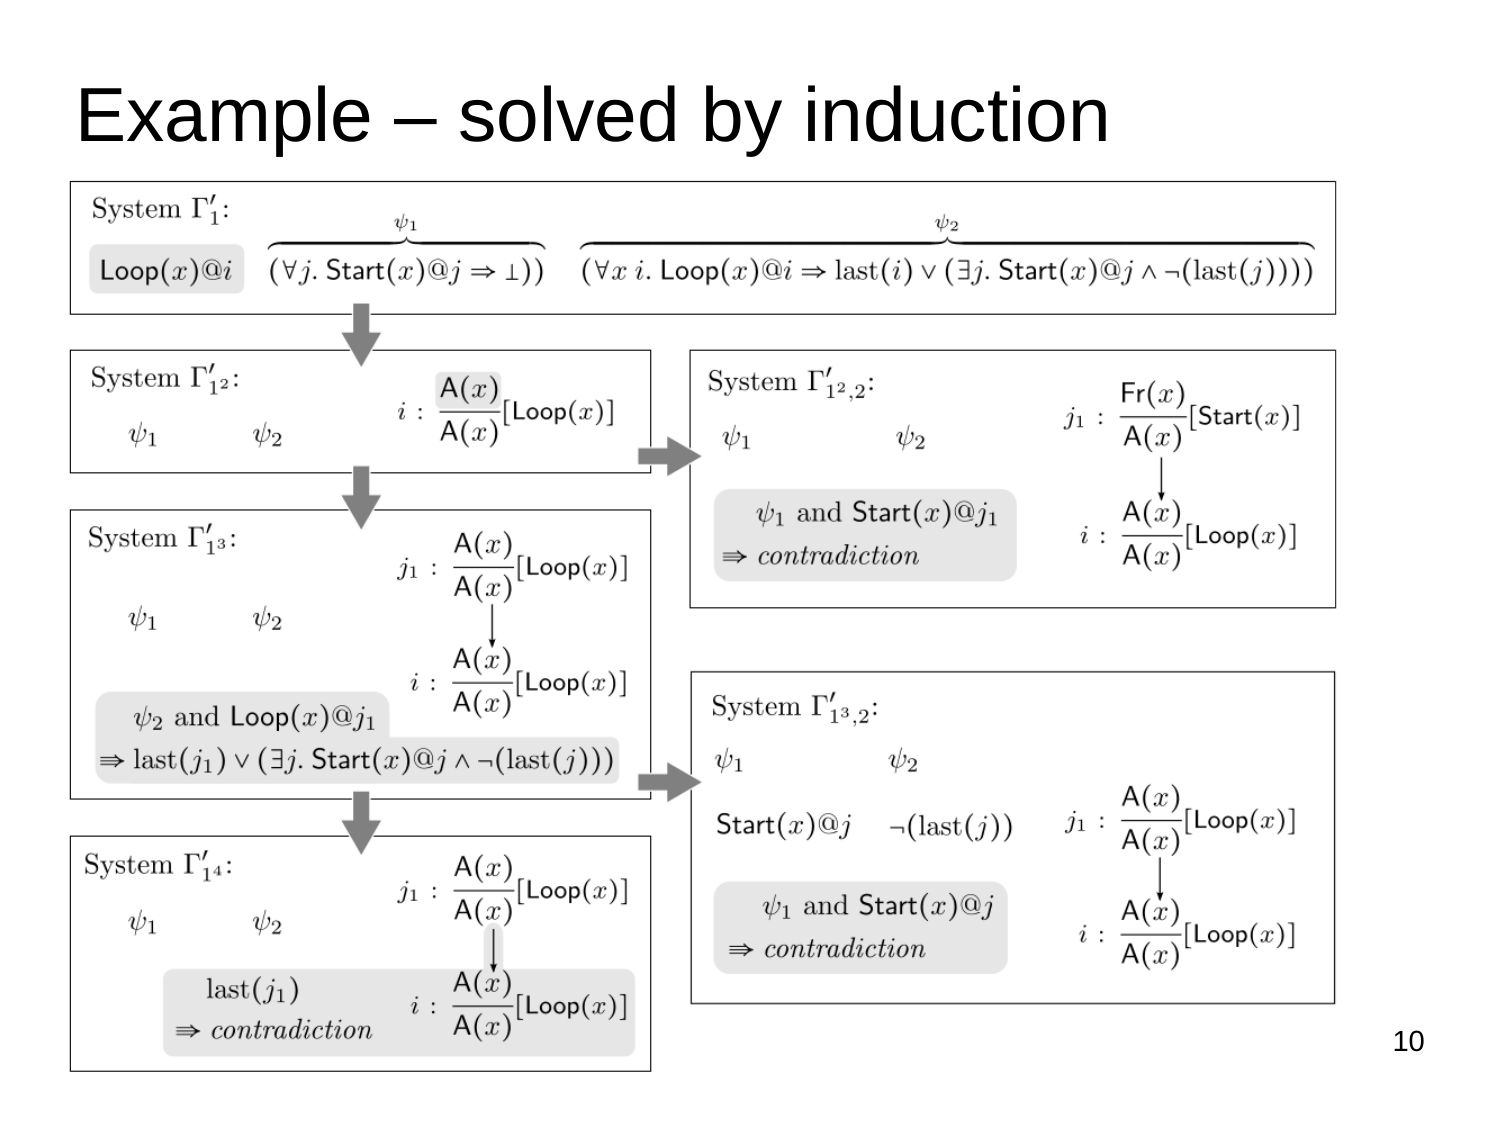

# Example – solved by induction
10